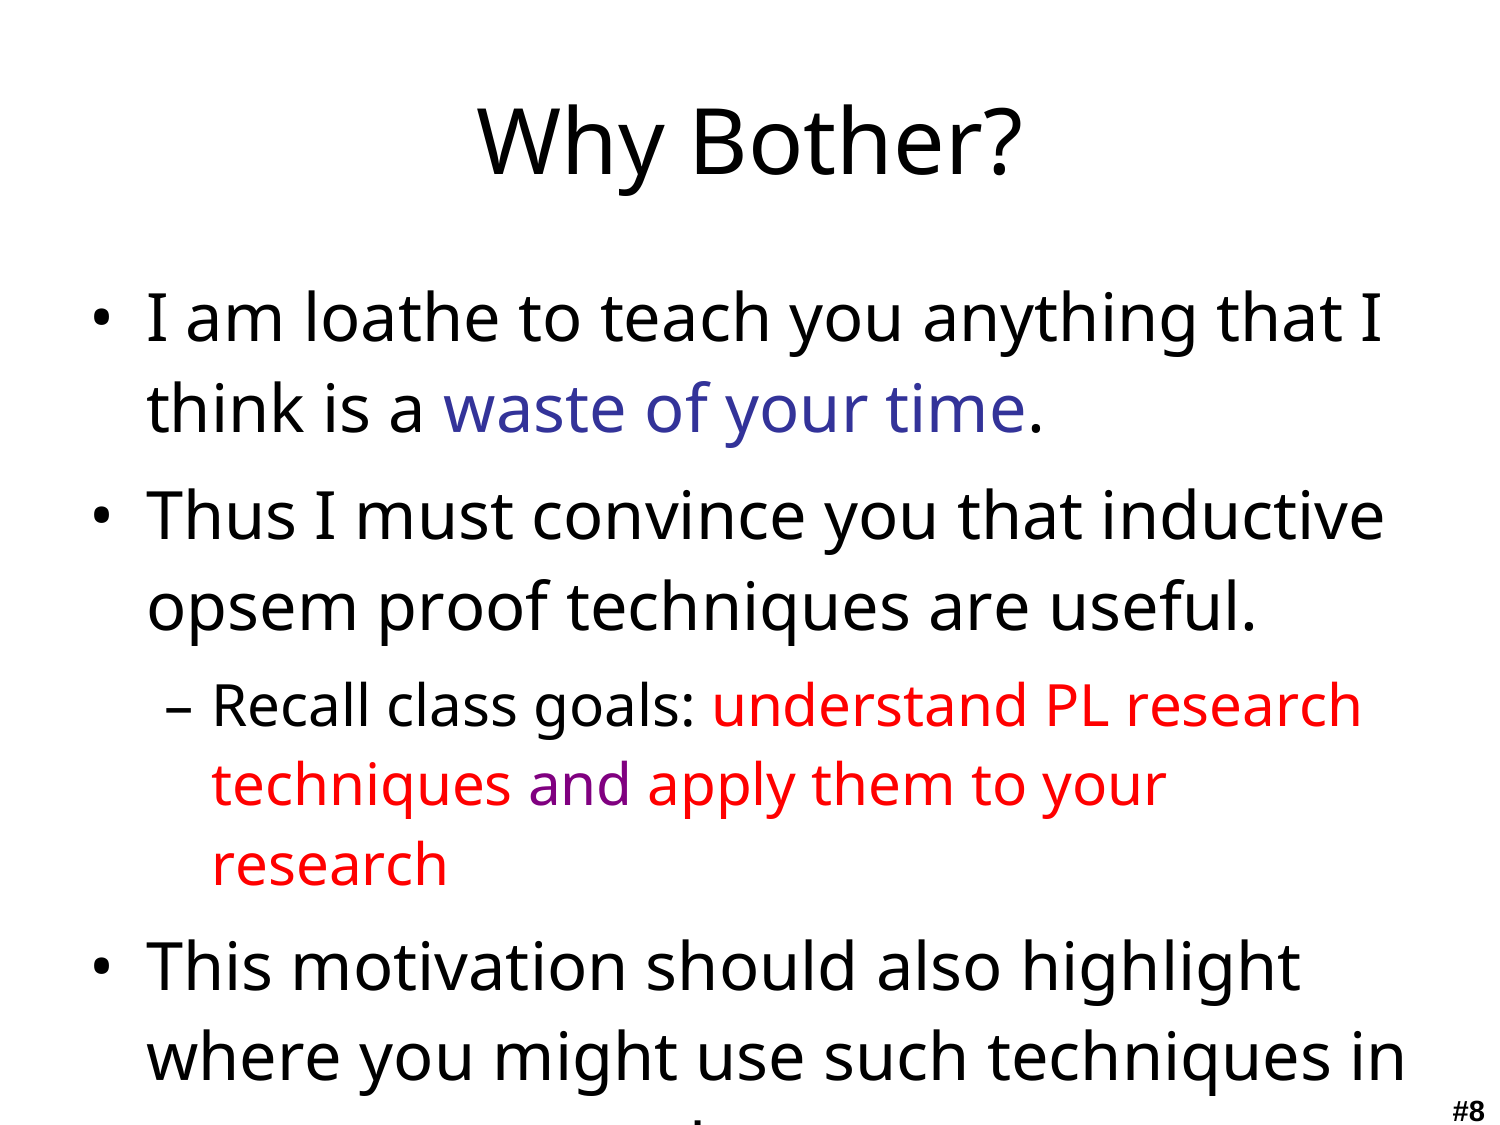

# Why Bother?
I am loathe to teach you anything that I think is a waste of your time.
Thus I must convince you that inductive opsem proof techniques are useful.
Recall class goals: understand PL research techniques and apply them to your research
This motivation should also highlight where you might use such techniques in your own research.
8